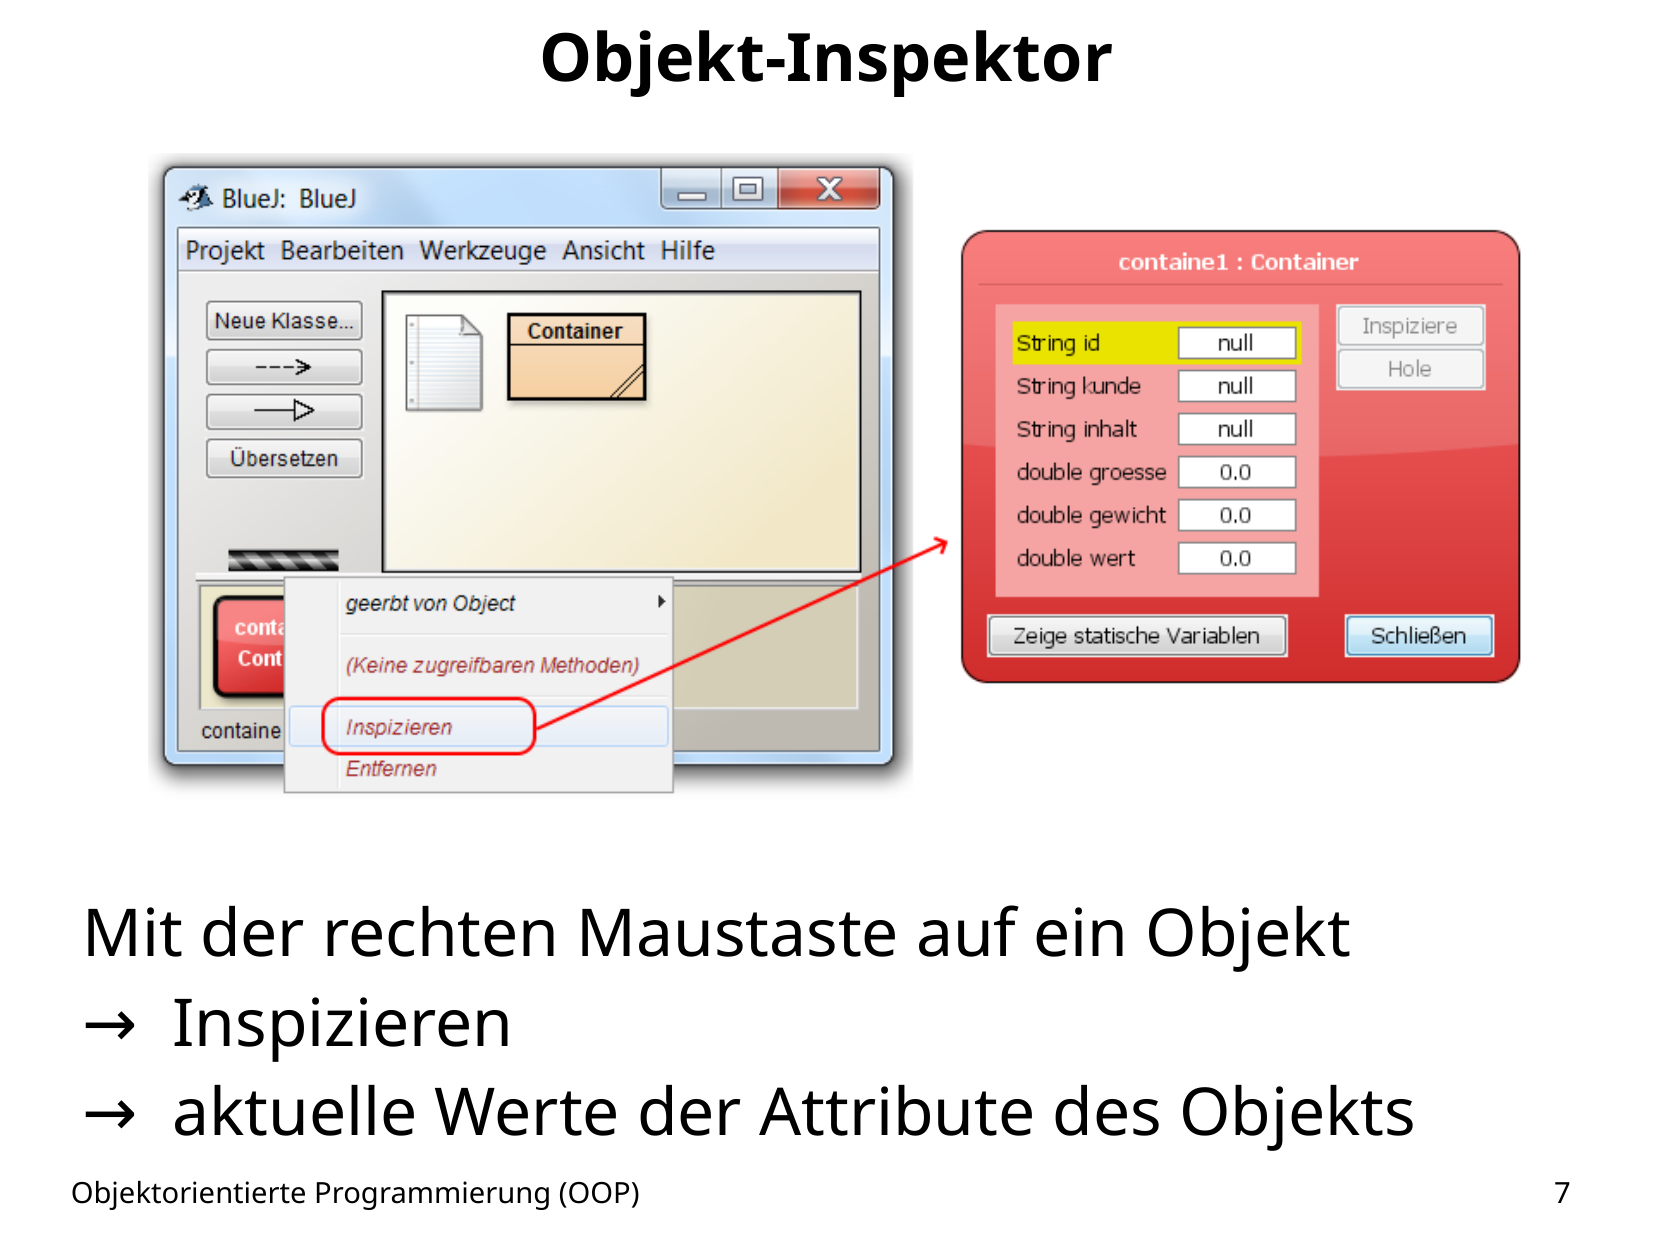

# Objekt-Inspektor
Mit der rechten Maustaste auf ein Objekt
→ Inspizieren
→ aktuelle Werte der Attribute des Objekts
Objektorientierte Programmierung (OOP)
7